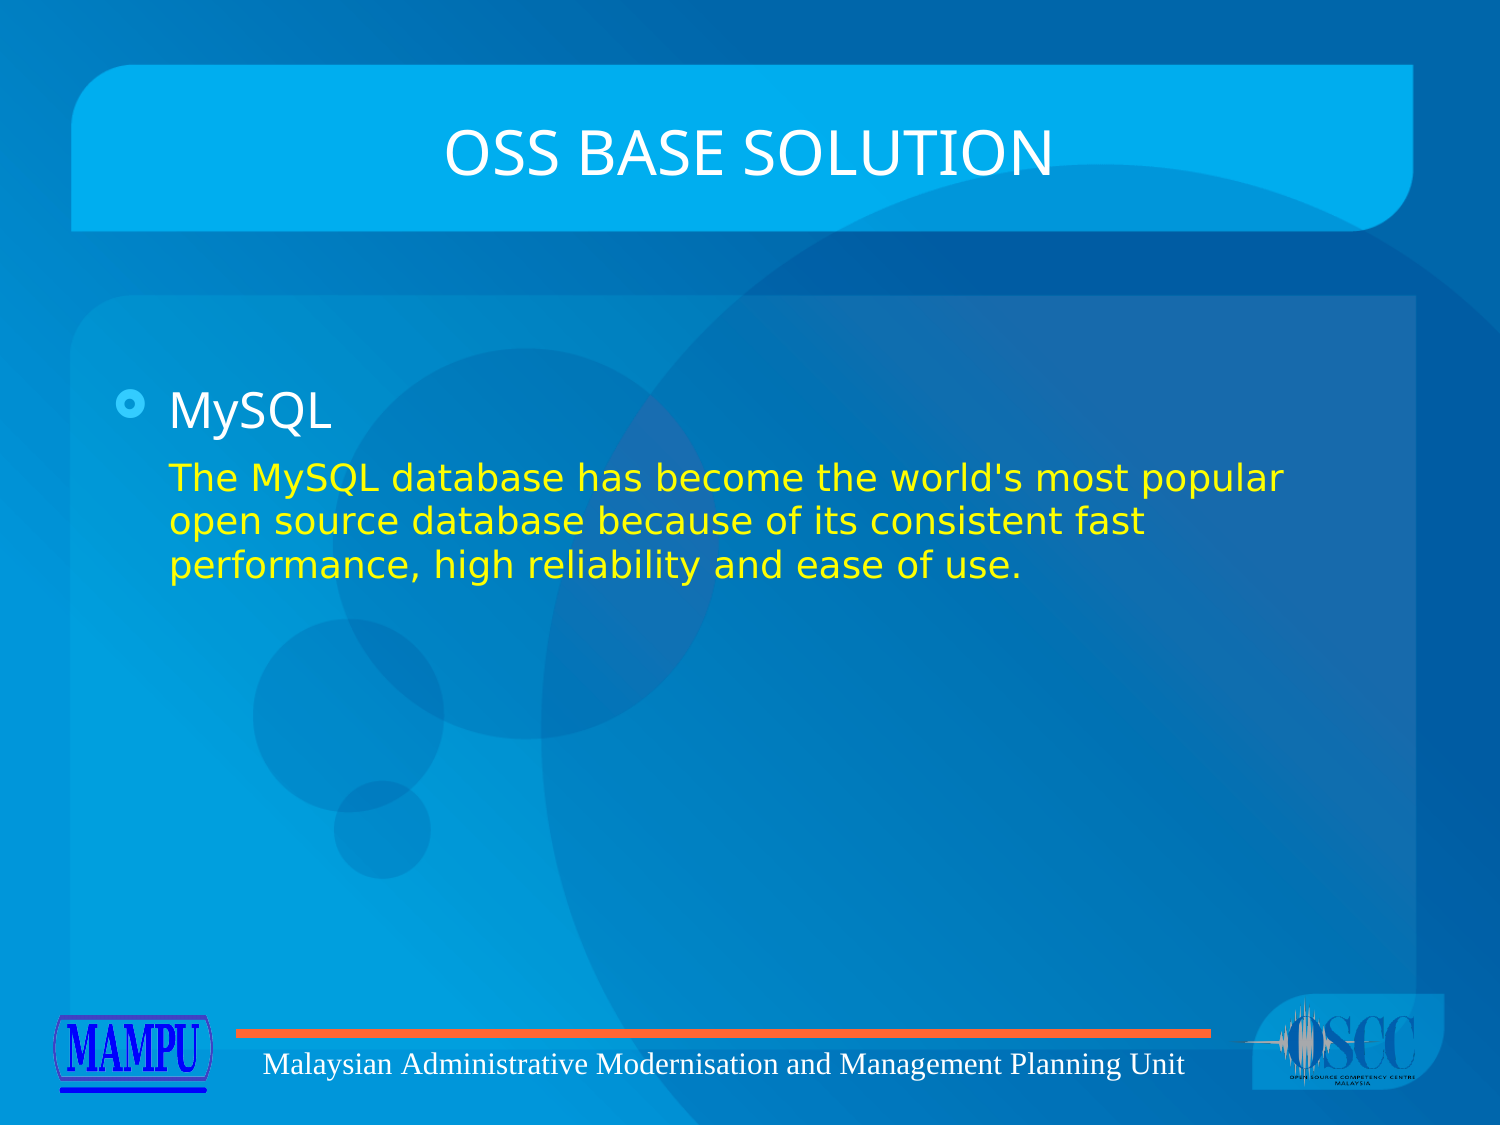

# OSS BASE SOLUTION
MySQL
The MySQL database has become the world's most popular open source database because of its consistent fast performance, high reliability and ease of use.
Malaysian Administrative Modernisation and Management Planning Unit